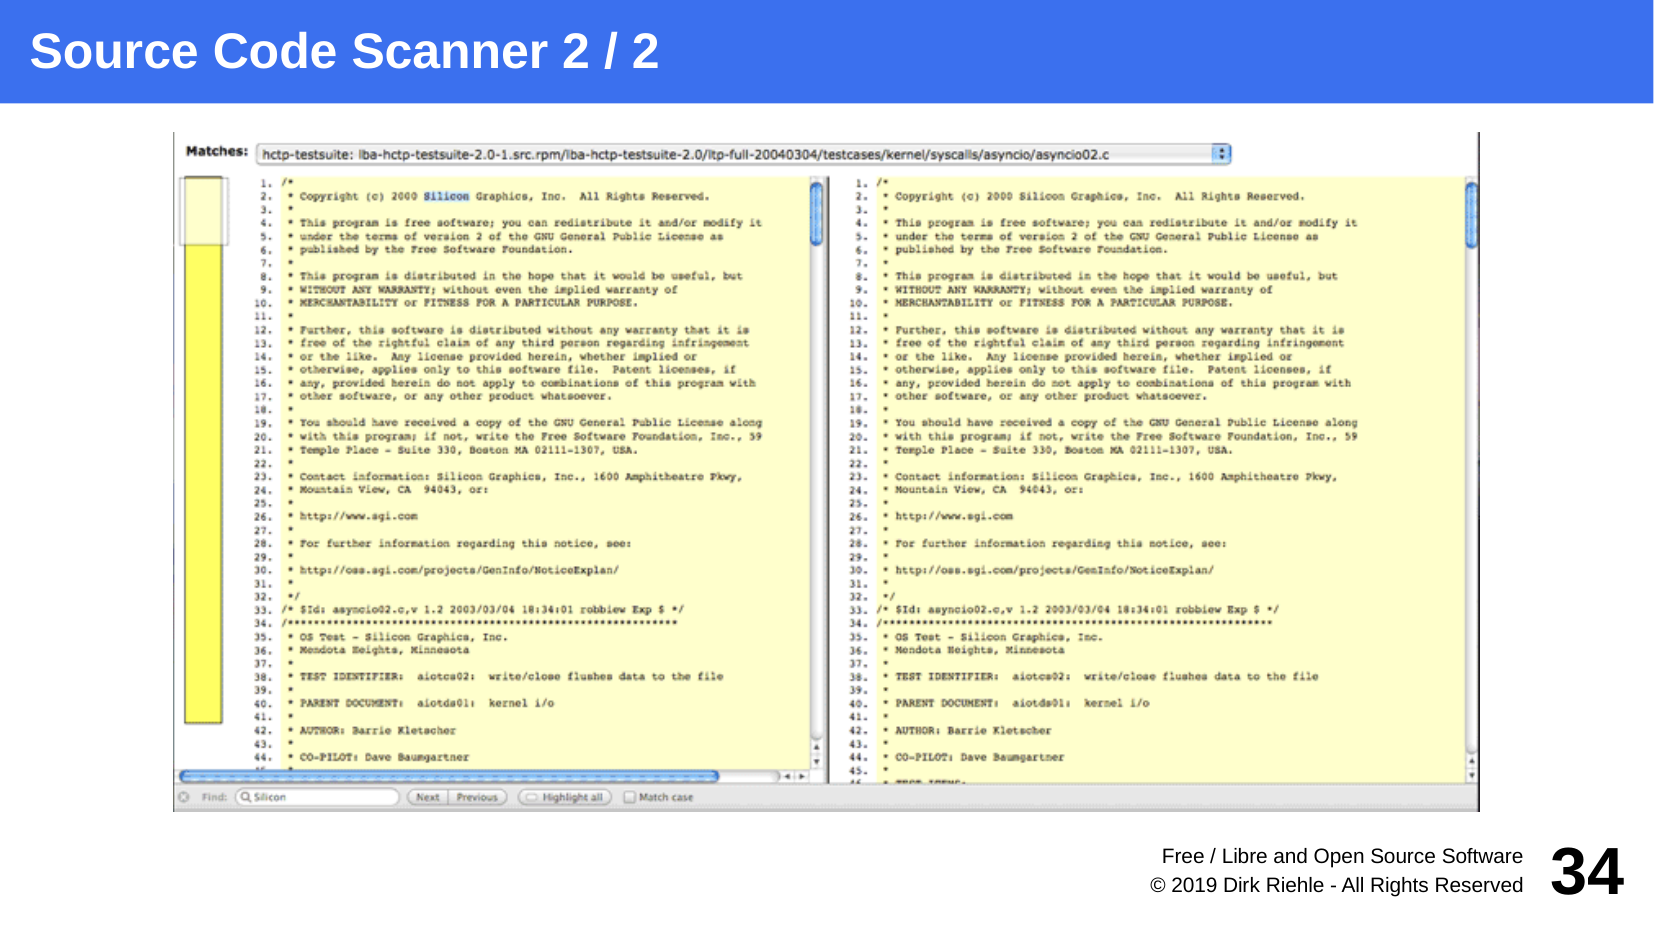

# Source Code Scanner 2 / 2
Free / Libre and Open Source Software
34
© 2019 Dirk Riehle - All Rights Reserved